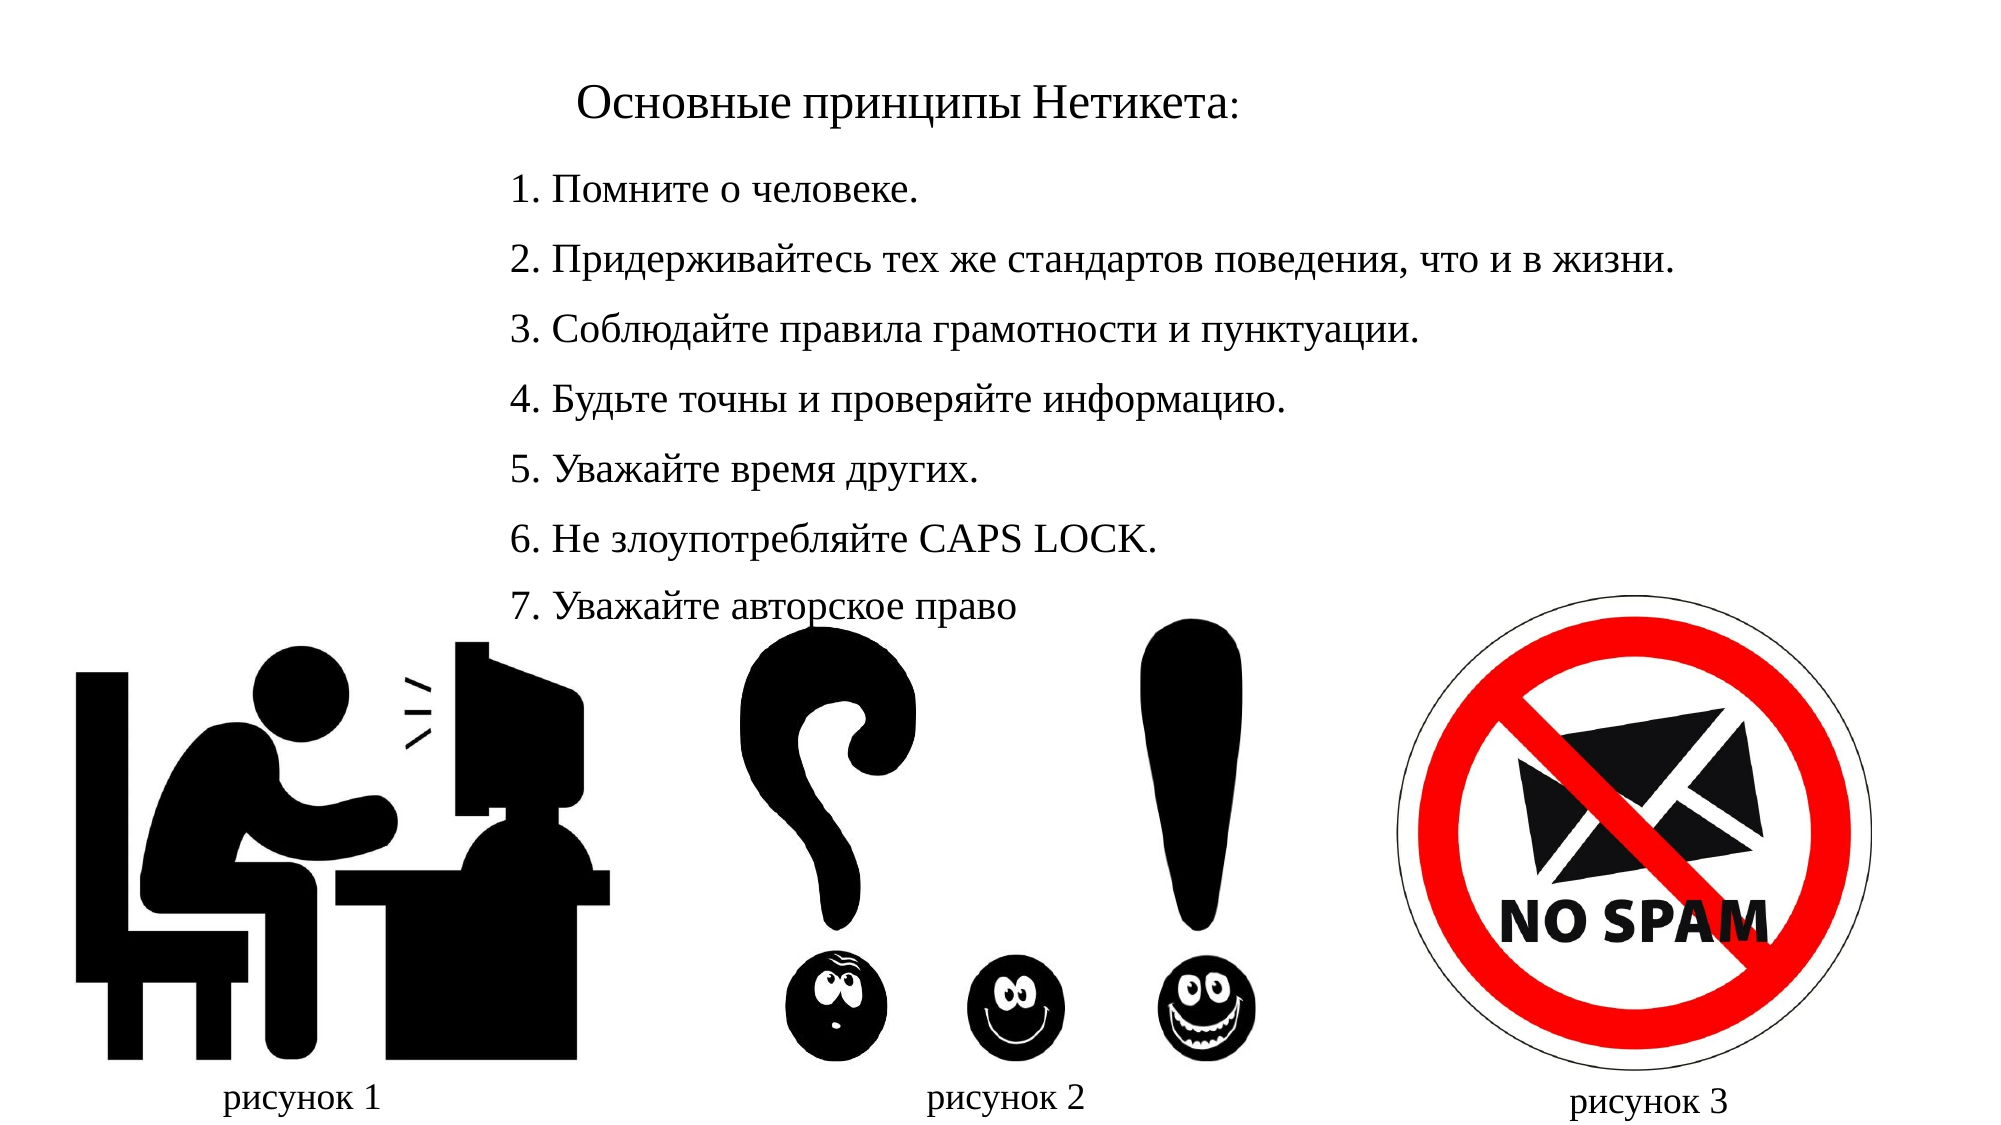

Основные принципы Нетикета:
1. Помните о человеке.
2. Придерживайтесь тех же стандартов поведения, что и в жизни.
3. Соблюдайте правила грамотности и пунктуации.
4. Будьте точны и проверяйте информацию.
5. Уважайте время других.
6. Не злоупотребляйте CAPS LOCK.
7. Уважайте авторское право
рисунок 1
рисунок 2
рисунок 3